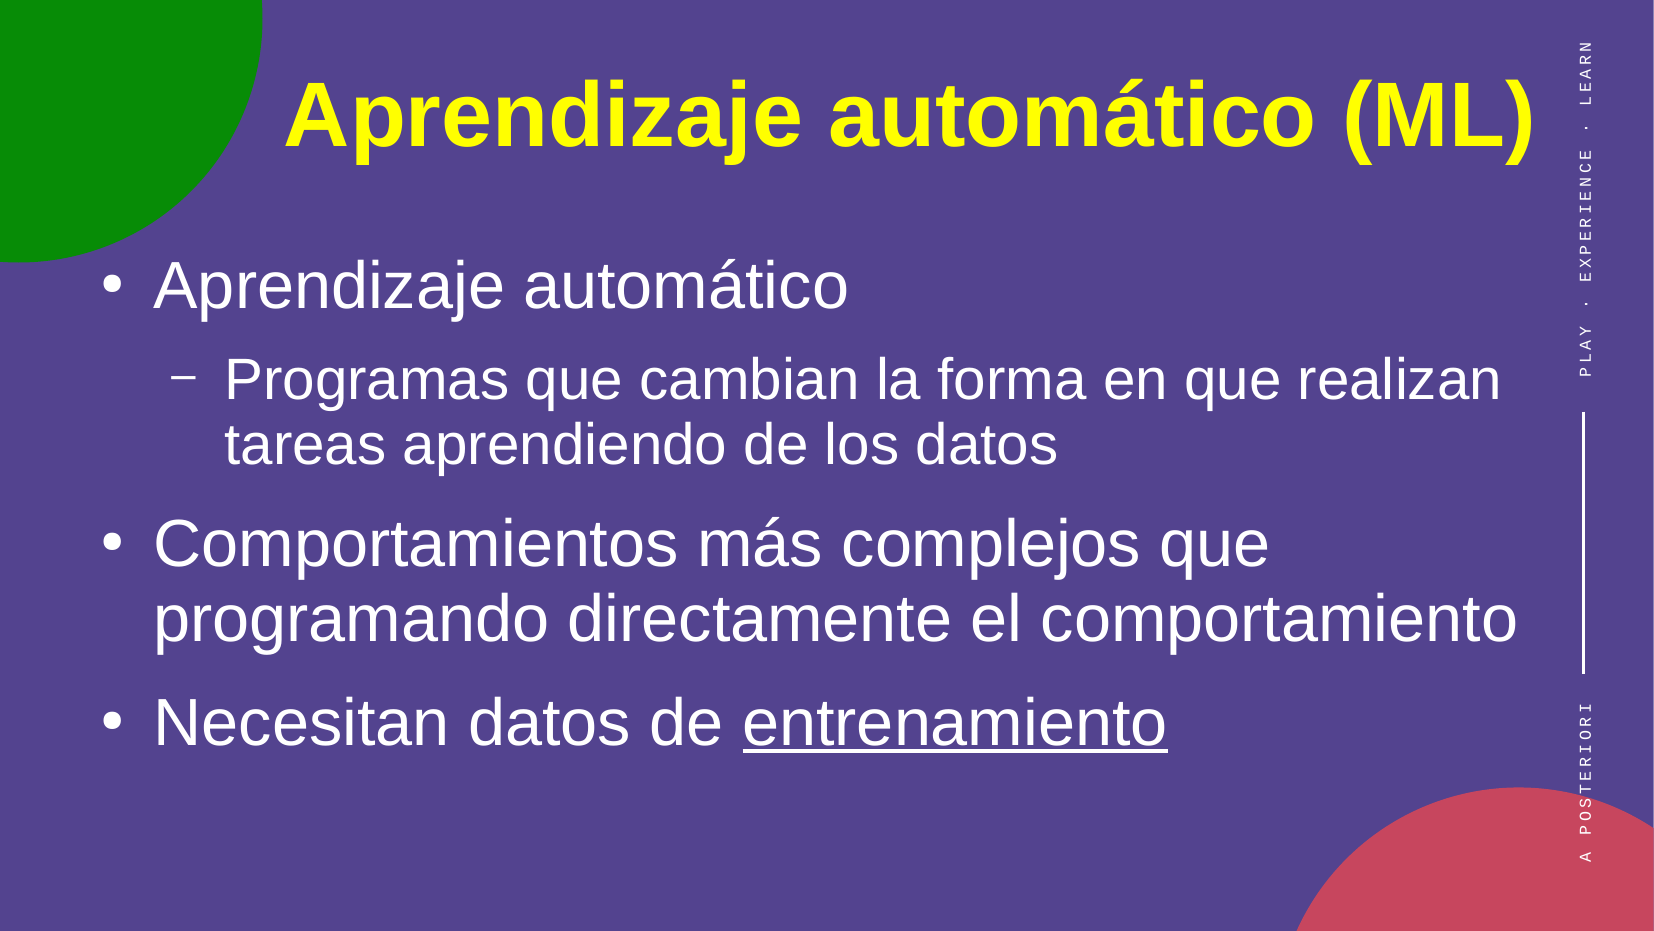

# Aprendizaje automático (ML)
Aprendizaje automático
Programas que cambian la forma en que realizan tareas aprendiendo de los datos
Comportamientos más complejos que programando directamente el comportamiento
Necesitan datos de entrenamiento